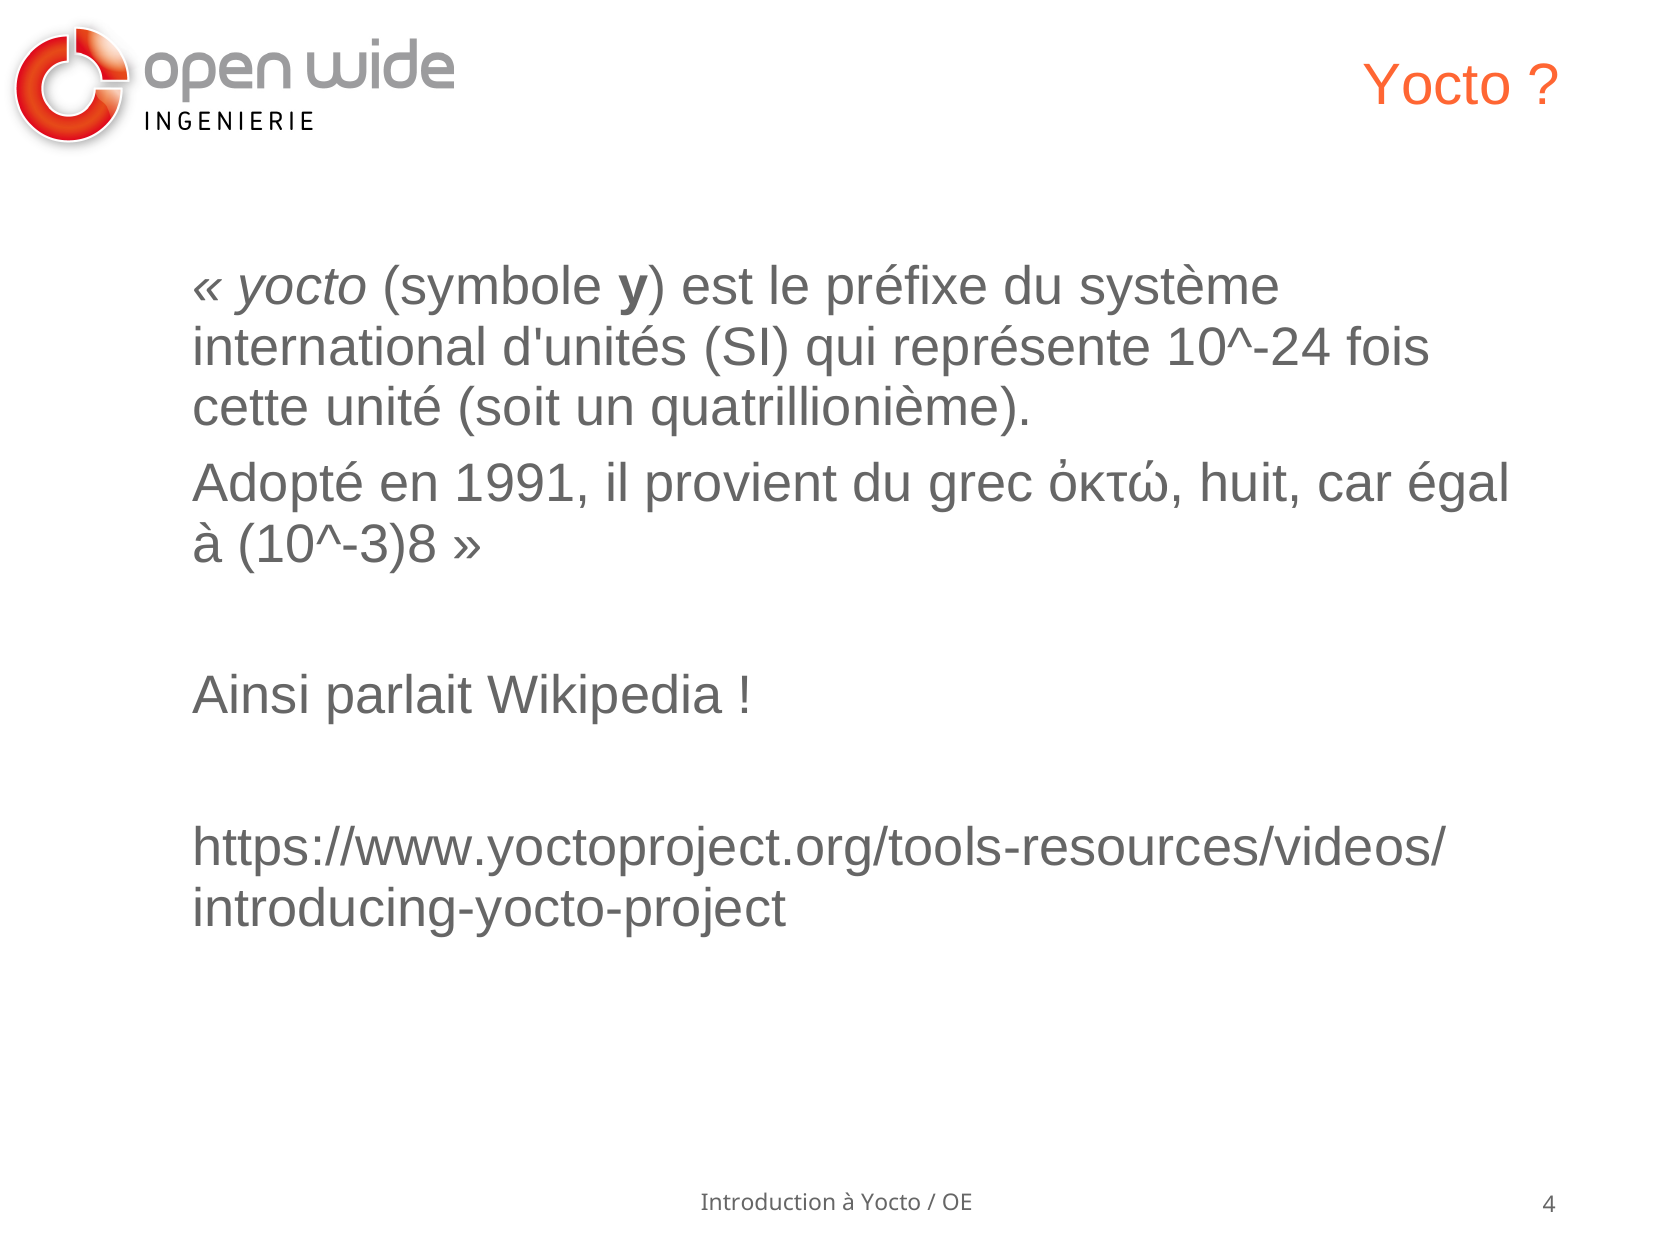

# Yocto ?
« yocto (symbole y) est le préfixe du système international d'unités (SI) qui représente 10^-24 fois cette unité (soit un quatrillionième).
Adopté en 1991, il provient du grec ὀκτώ, huit, car égal à (10^-3)8 »
Ainsi parlait Wikipedia !
https://www.yoctoproject.org/tools-resources/videos/introducing-yocto-project